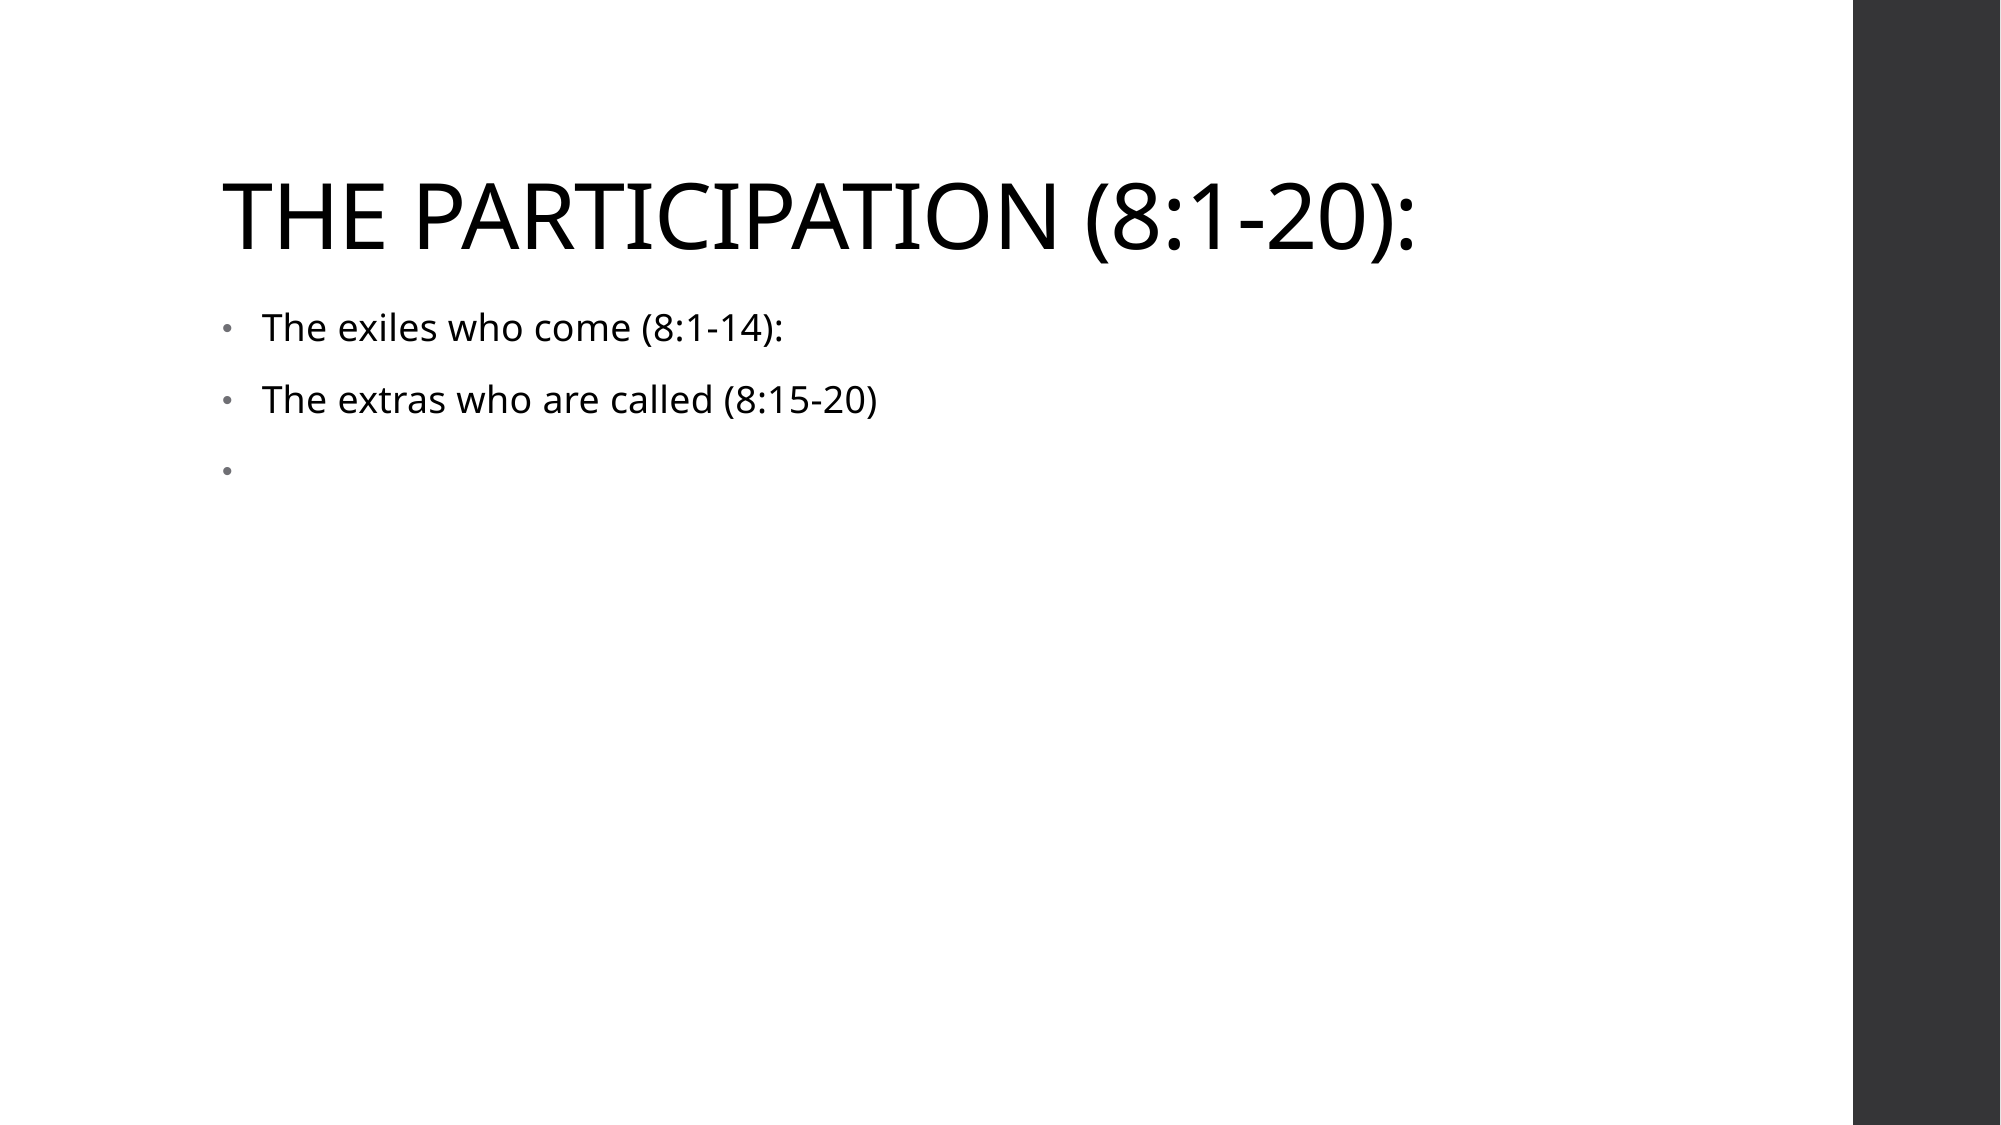

# THE PARTICIPATION (8:1-20):
 The exiles who come (8:1-14):
 The extras who are called (8:15-20)